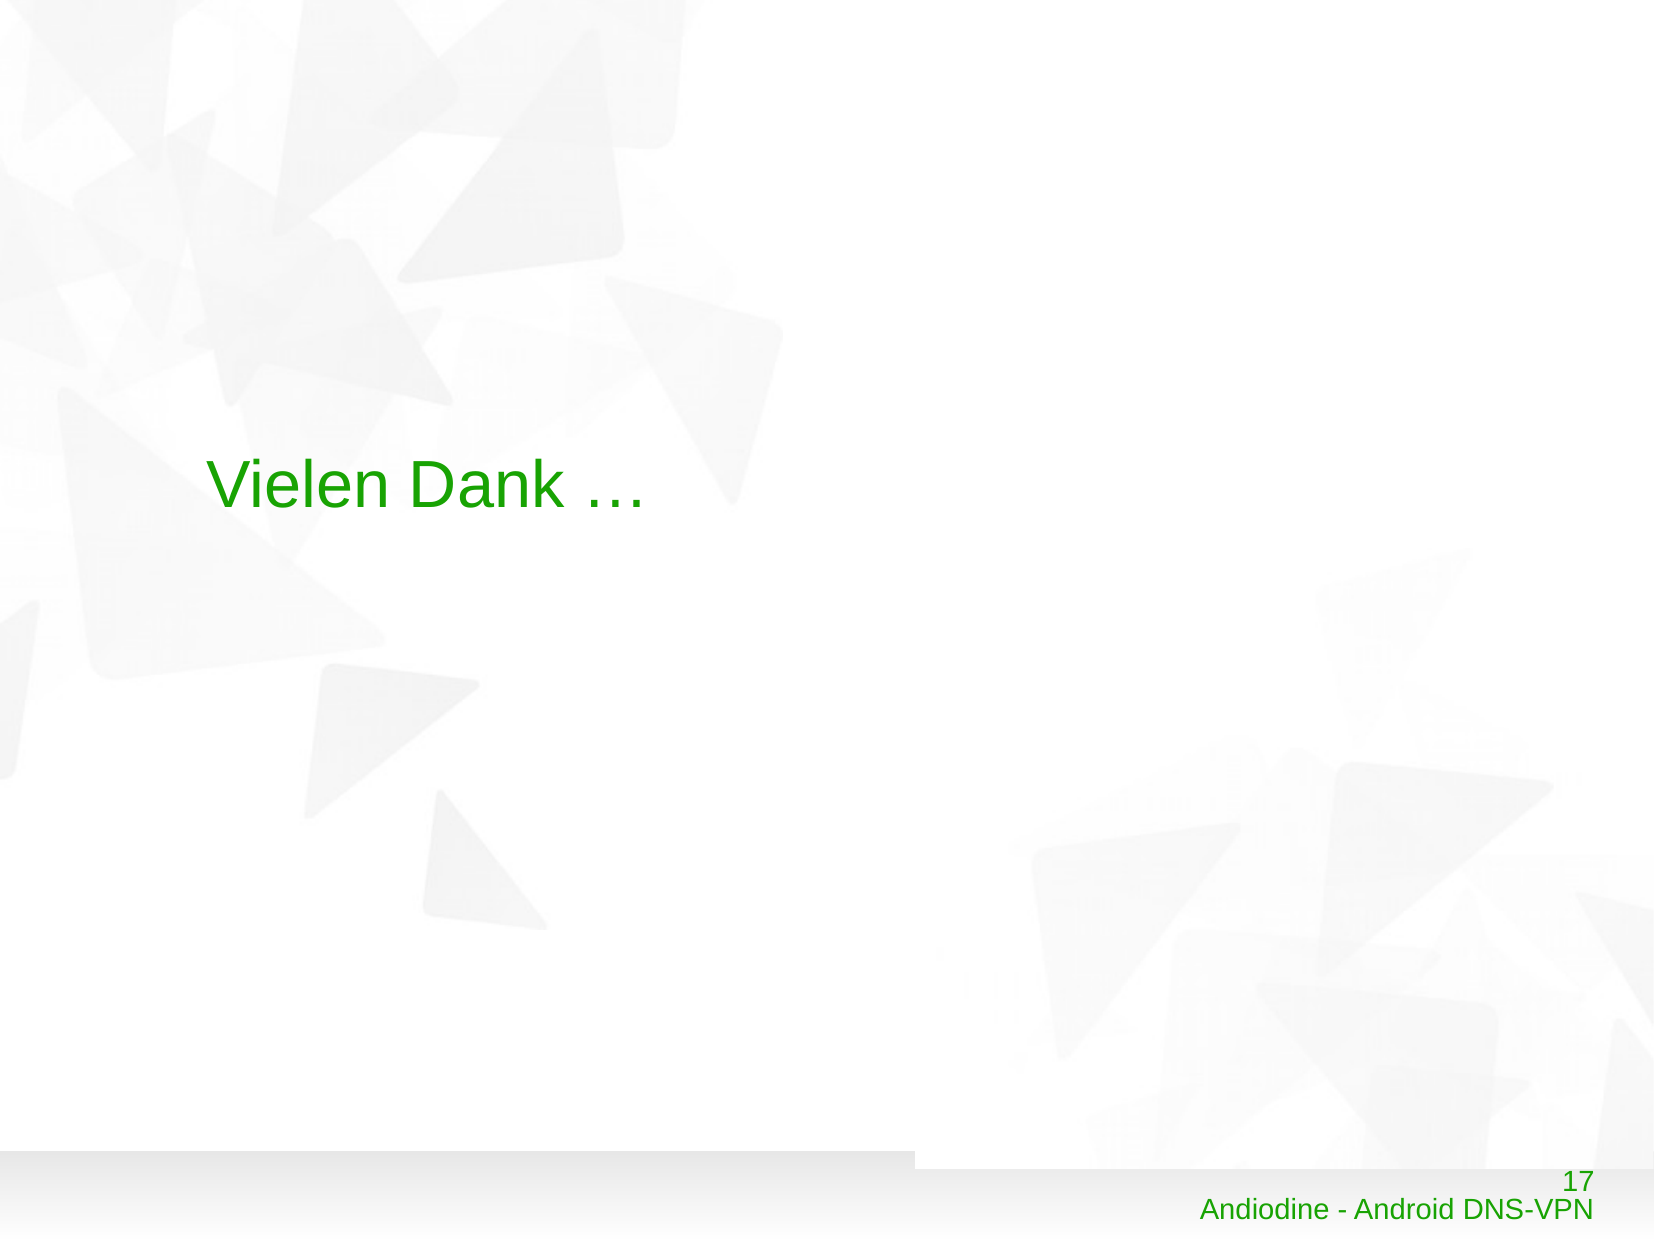

# Vielen Dank …
17
Andiodine - Android DNS-VPN